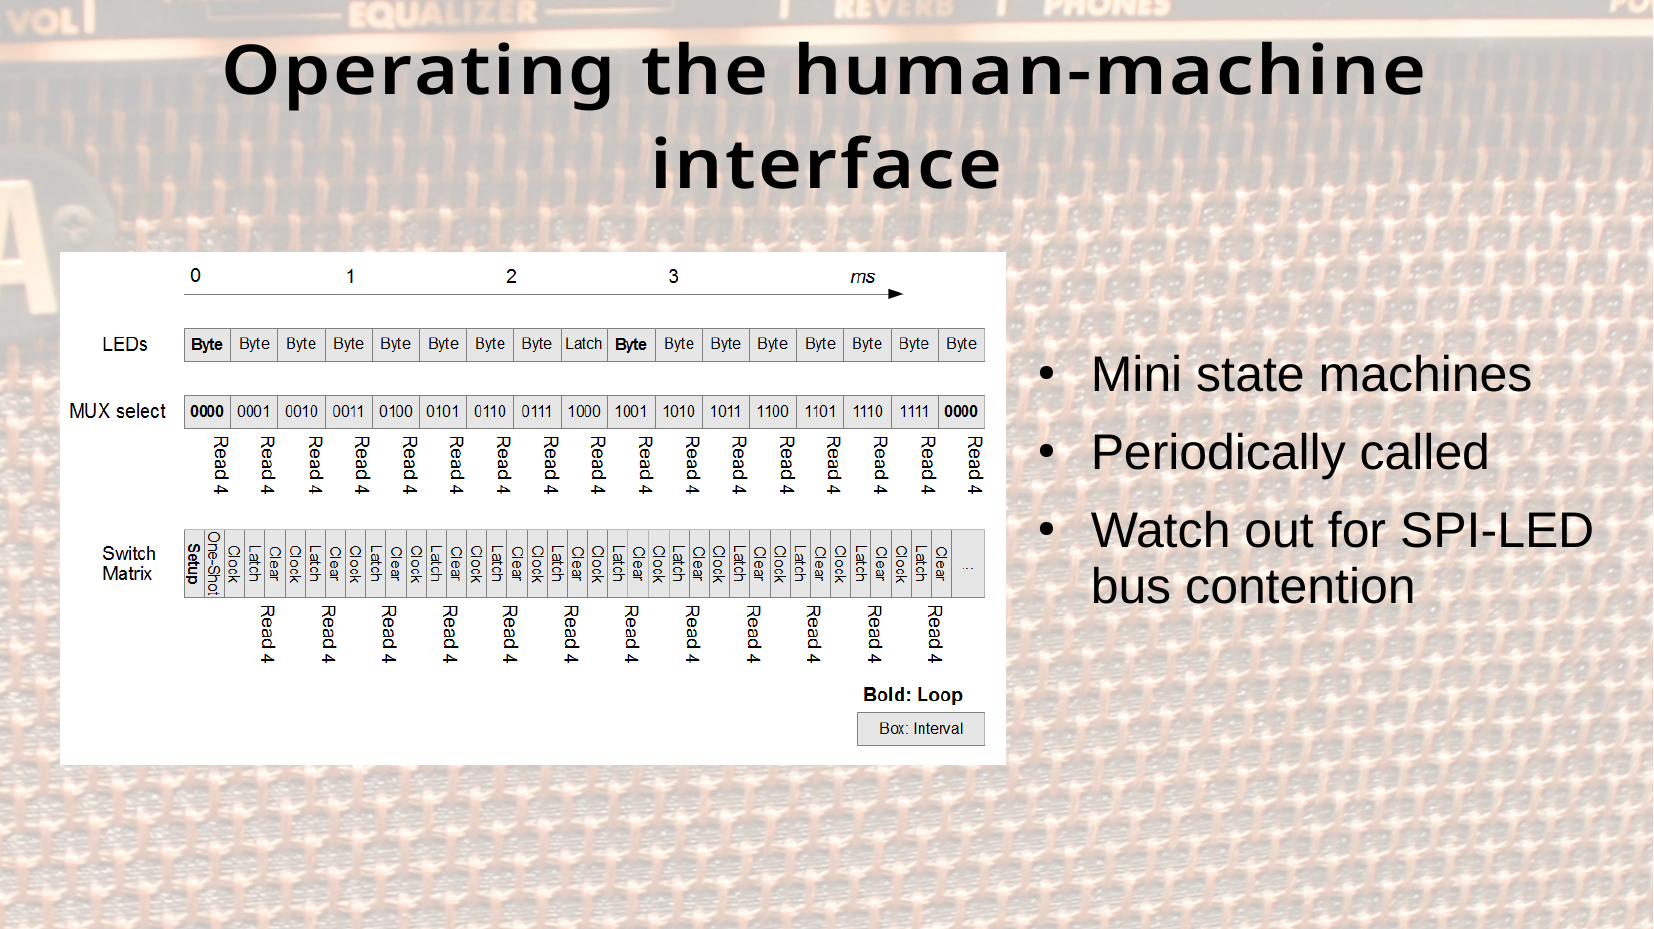

# Operating the human-machine interface
Mini state machines
Periodically called
Watch out for SPI-LED bus contention